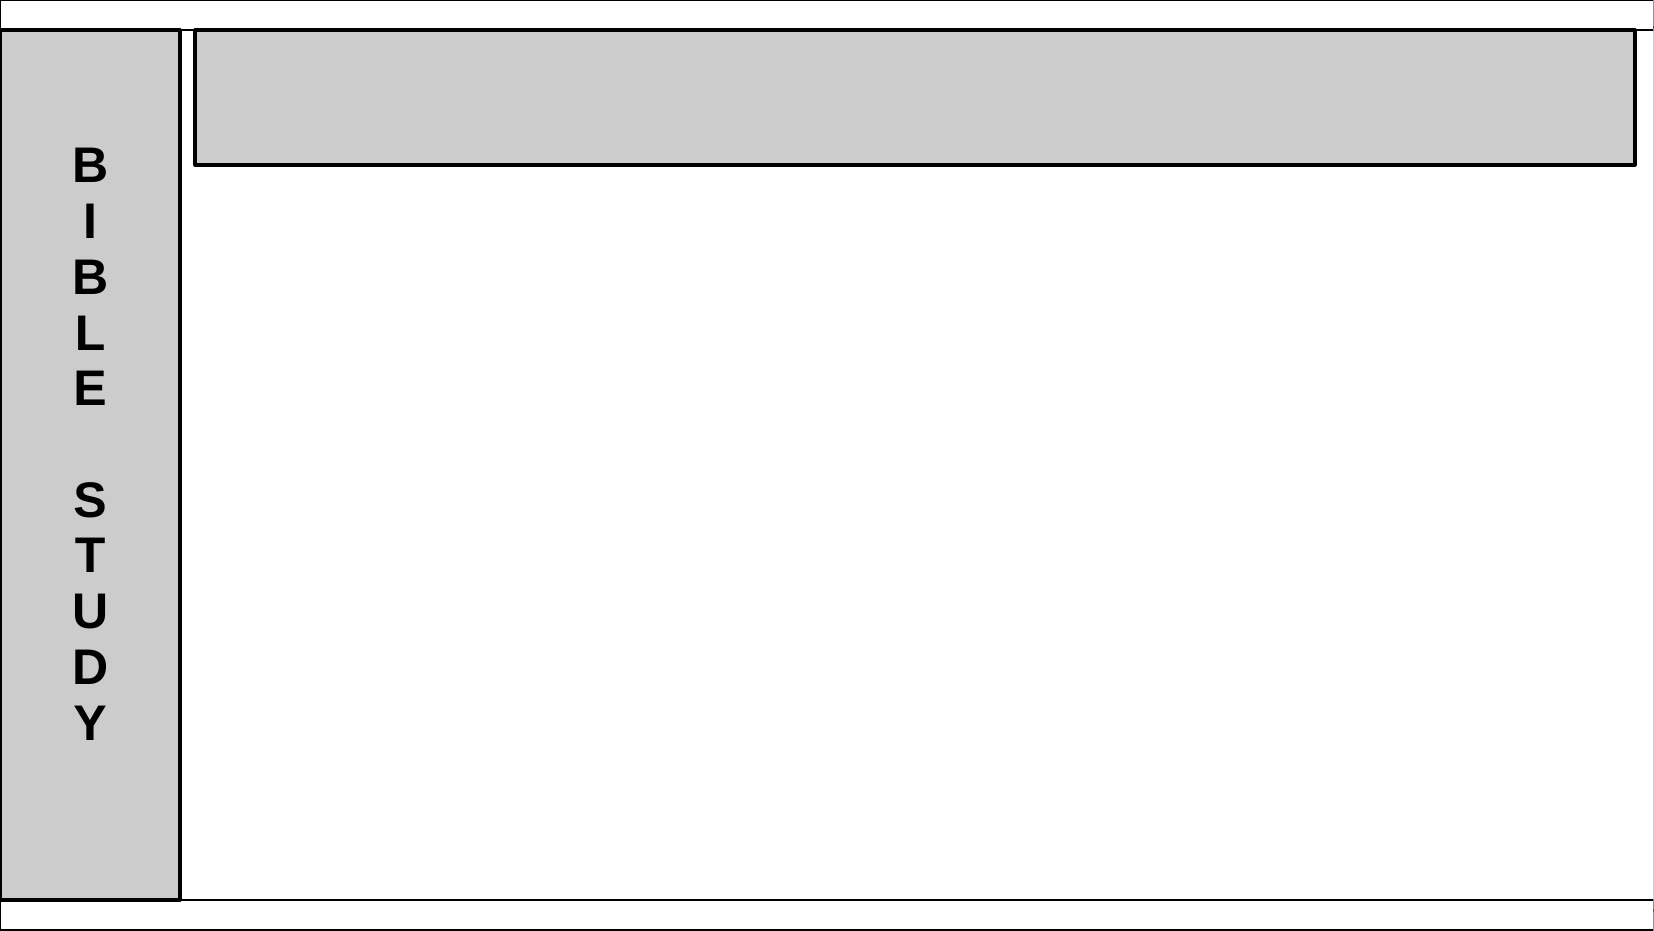

B
I
B
L
E
S
T
U
D
Y